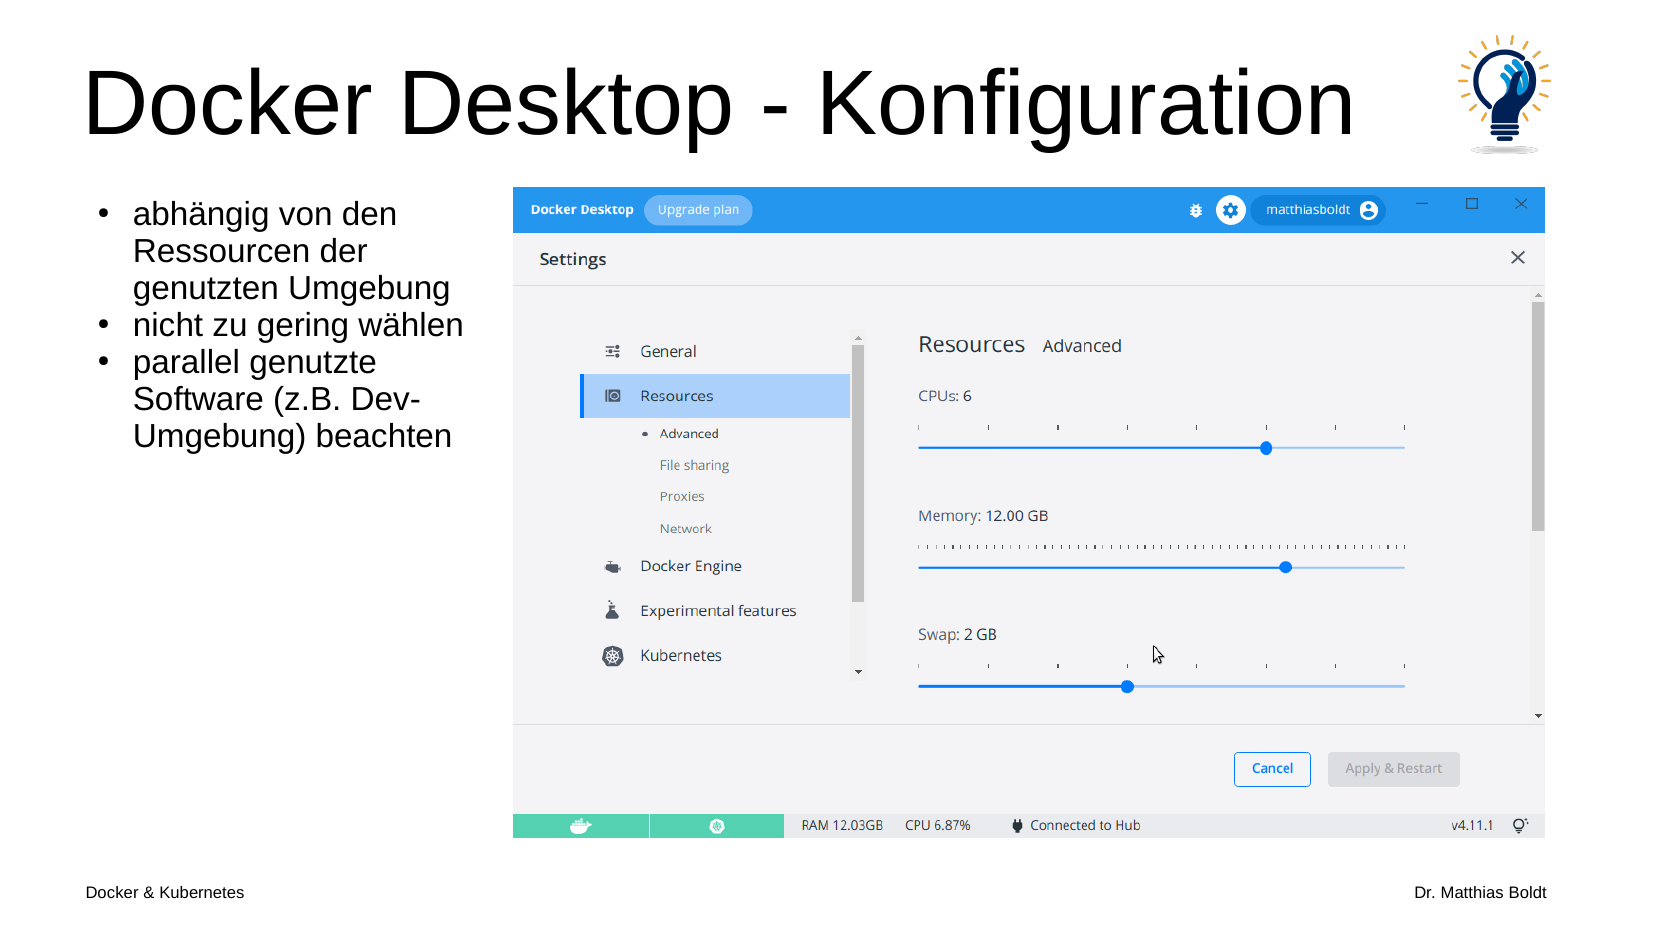

# Docker Desktop - Konfiguration
abhängig von den Ressourcen der genutzten Umgebung
nicht zu gering wählen
parallel genutzte Software (z.B. Dev-Umgebung) beachten
Docker & Kubernetes																Dr. Matthias Boldt